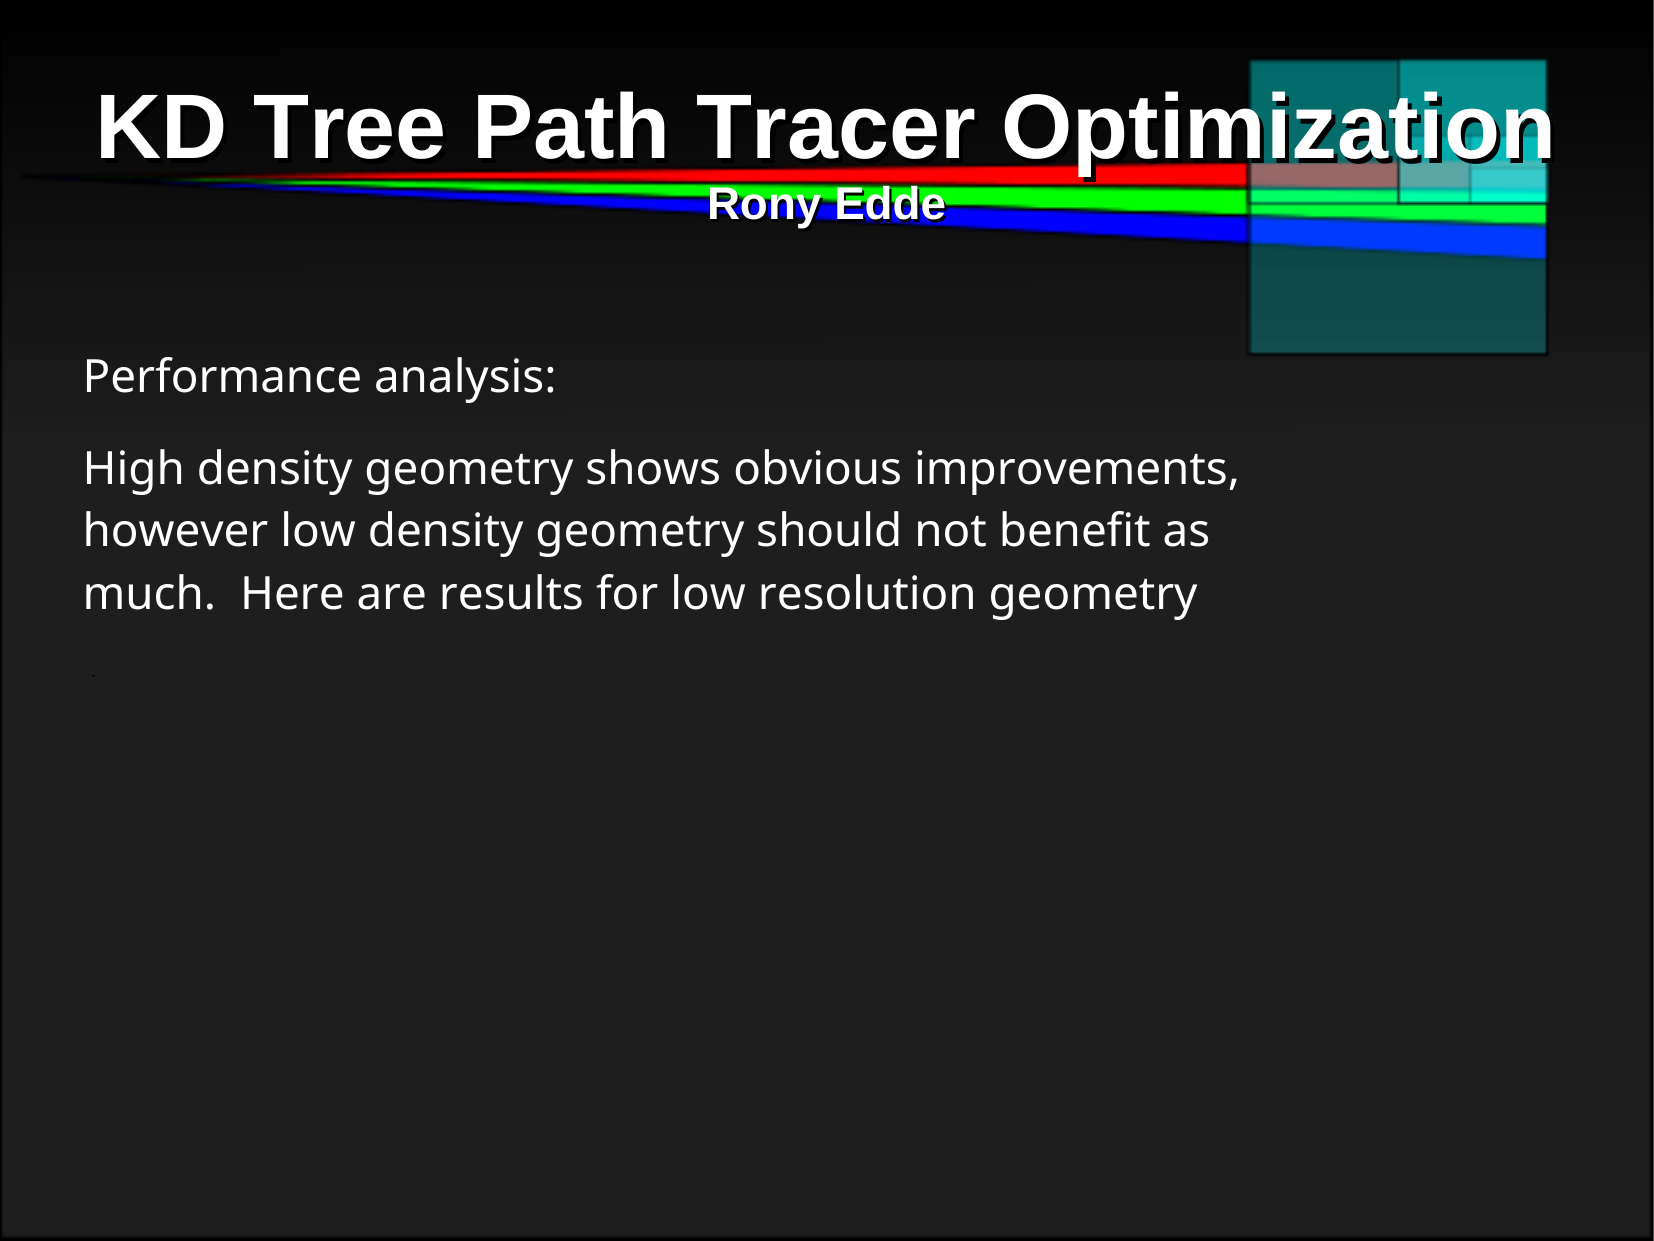

# KD Tree Path Tracer Optimization Rony Edde
Performance analysis:
High density geometry shows obvious improvements, however low density geometry should not benefit as much. Here are results for low resolution geometry